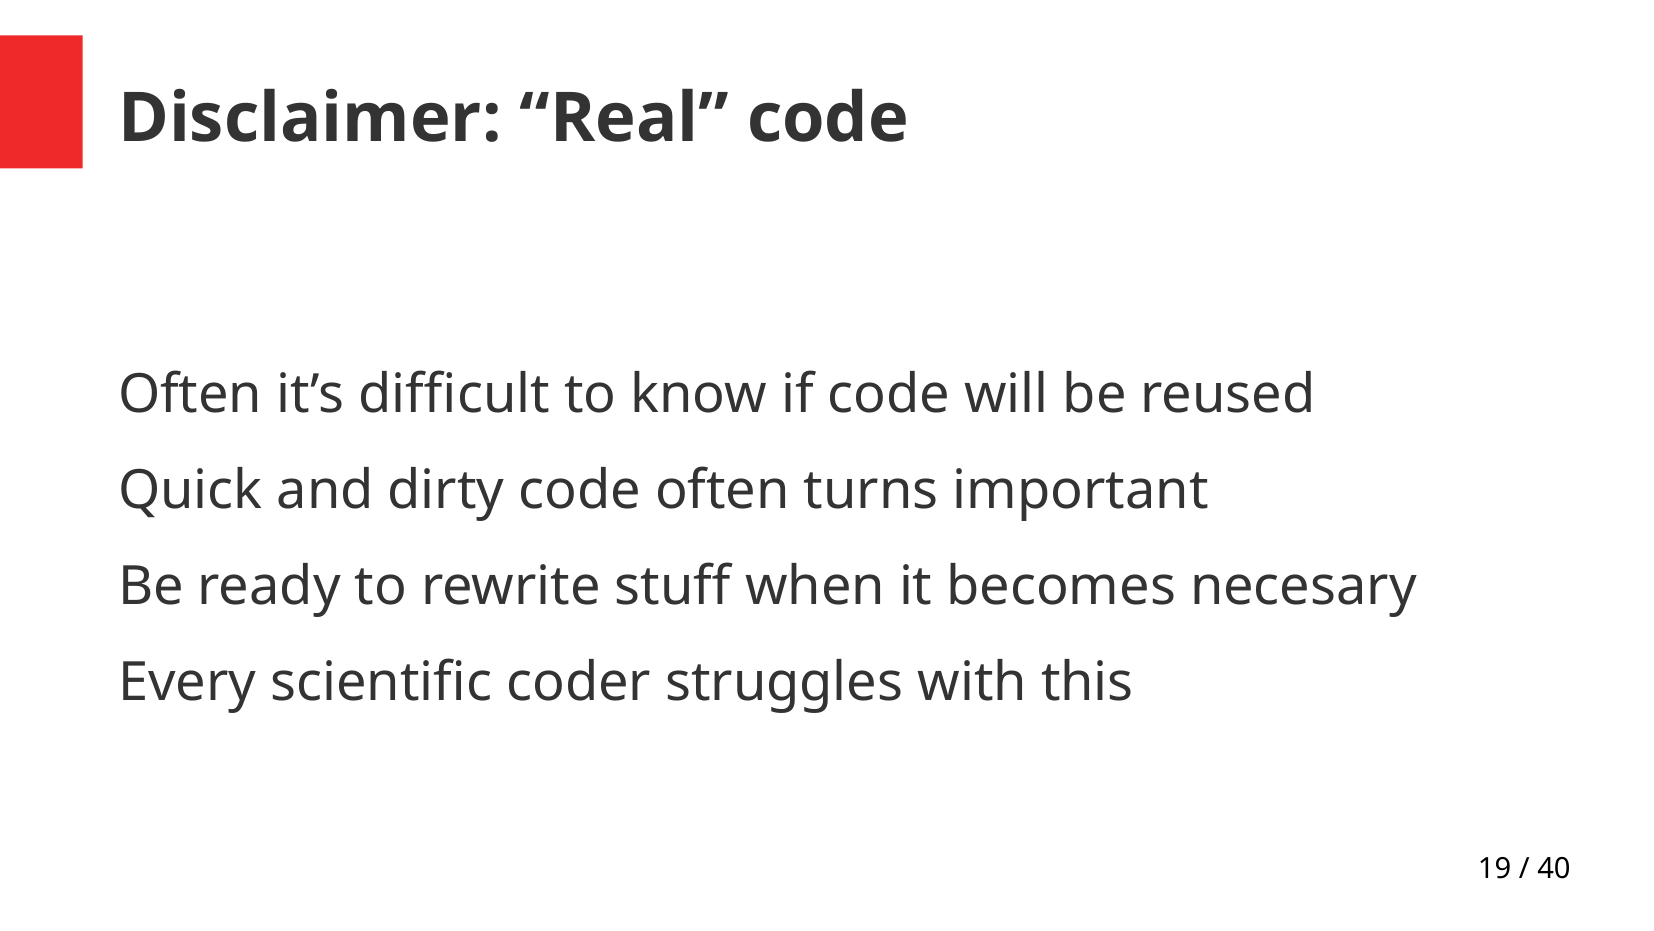

# Disclaimer: “Real” code
Often it’s difficult to know if code will be reused
Quick and dirty code often turns important
Be ready to rewrite stuff when it becomes necesary
Every scientific coder struggles with this
19